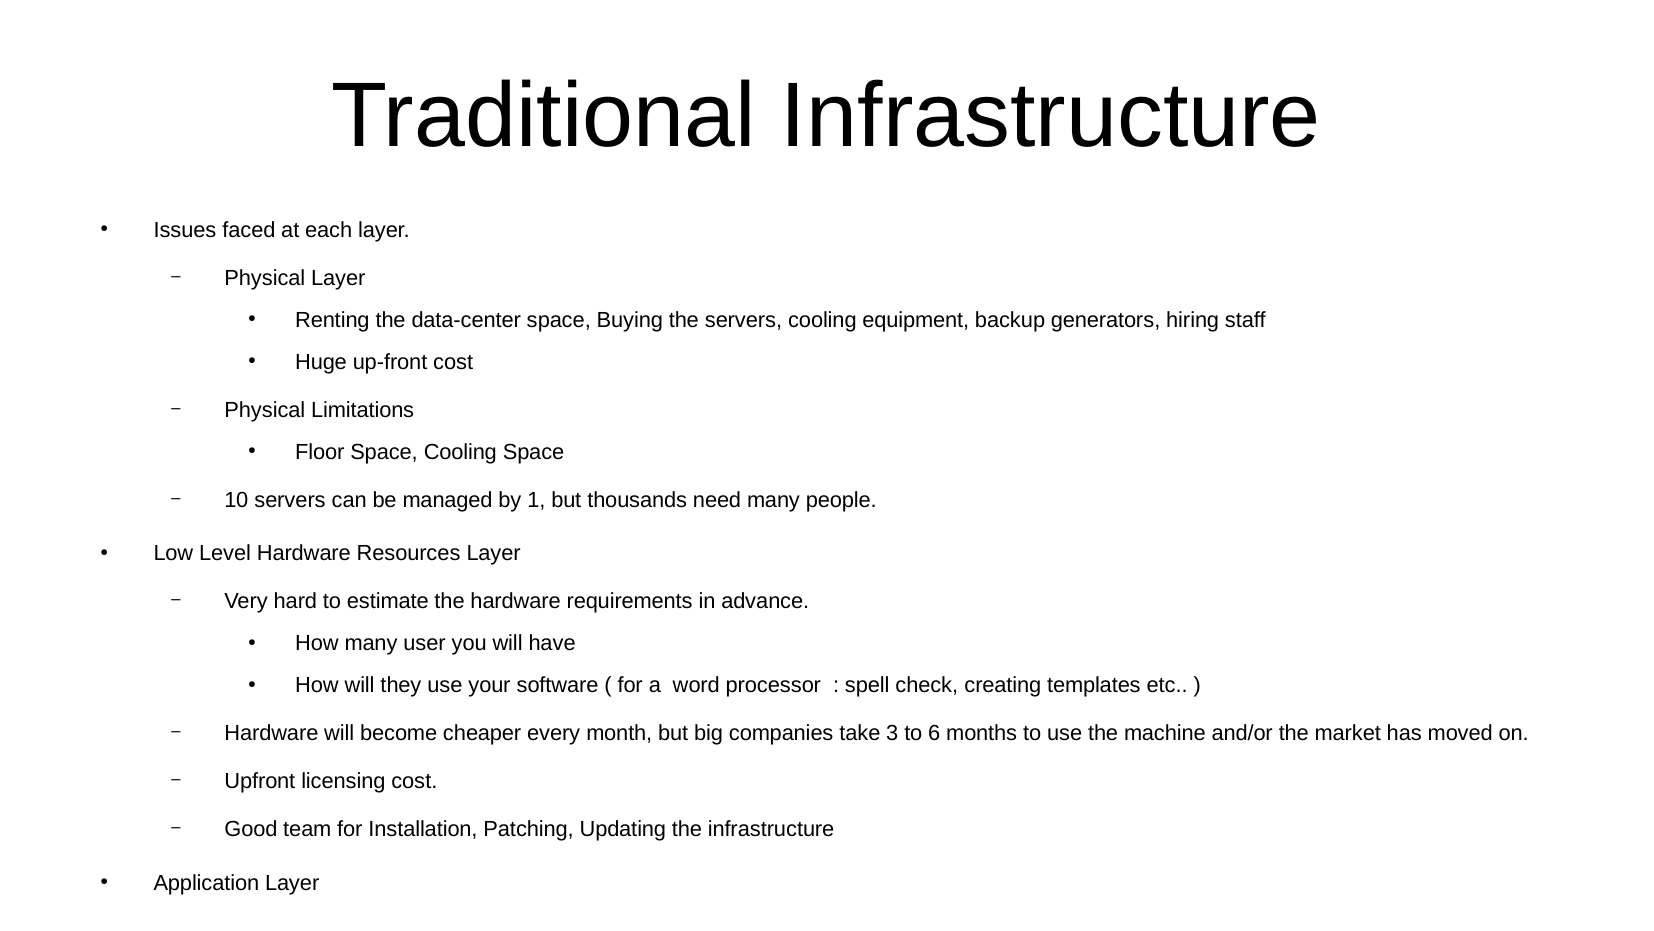

# Traditional Infrastructure
Issues faced at each layer.
Physical Layer
Renting the data-center space, Buying the servers, cooling equipment, backup generators, hiring staff
Huge up-front cost
Physical Limitations
Floor Space, Cooling Space
10 servers can be managed by 1, but thousands need many people.
Low Level Hardware Resources Layer
Very hard to estimate the hardware requirements in advance.
How many user you will have
How will they use your software ( for a word processor : spell check, creating templates etc.. )
Hardware will become cheaper every month, but big companies take 3 to 6 months to use the machine and/or the market has moved on.
Upfront licensing cost.
Good team for Installation, Patching, Updating the infrastructure
Application Layer